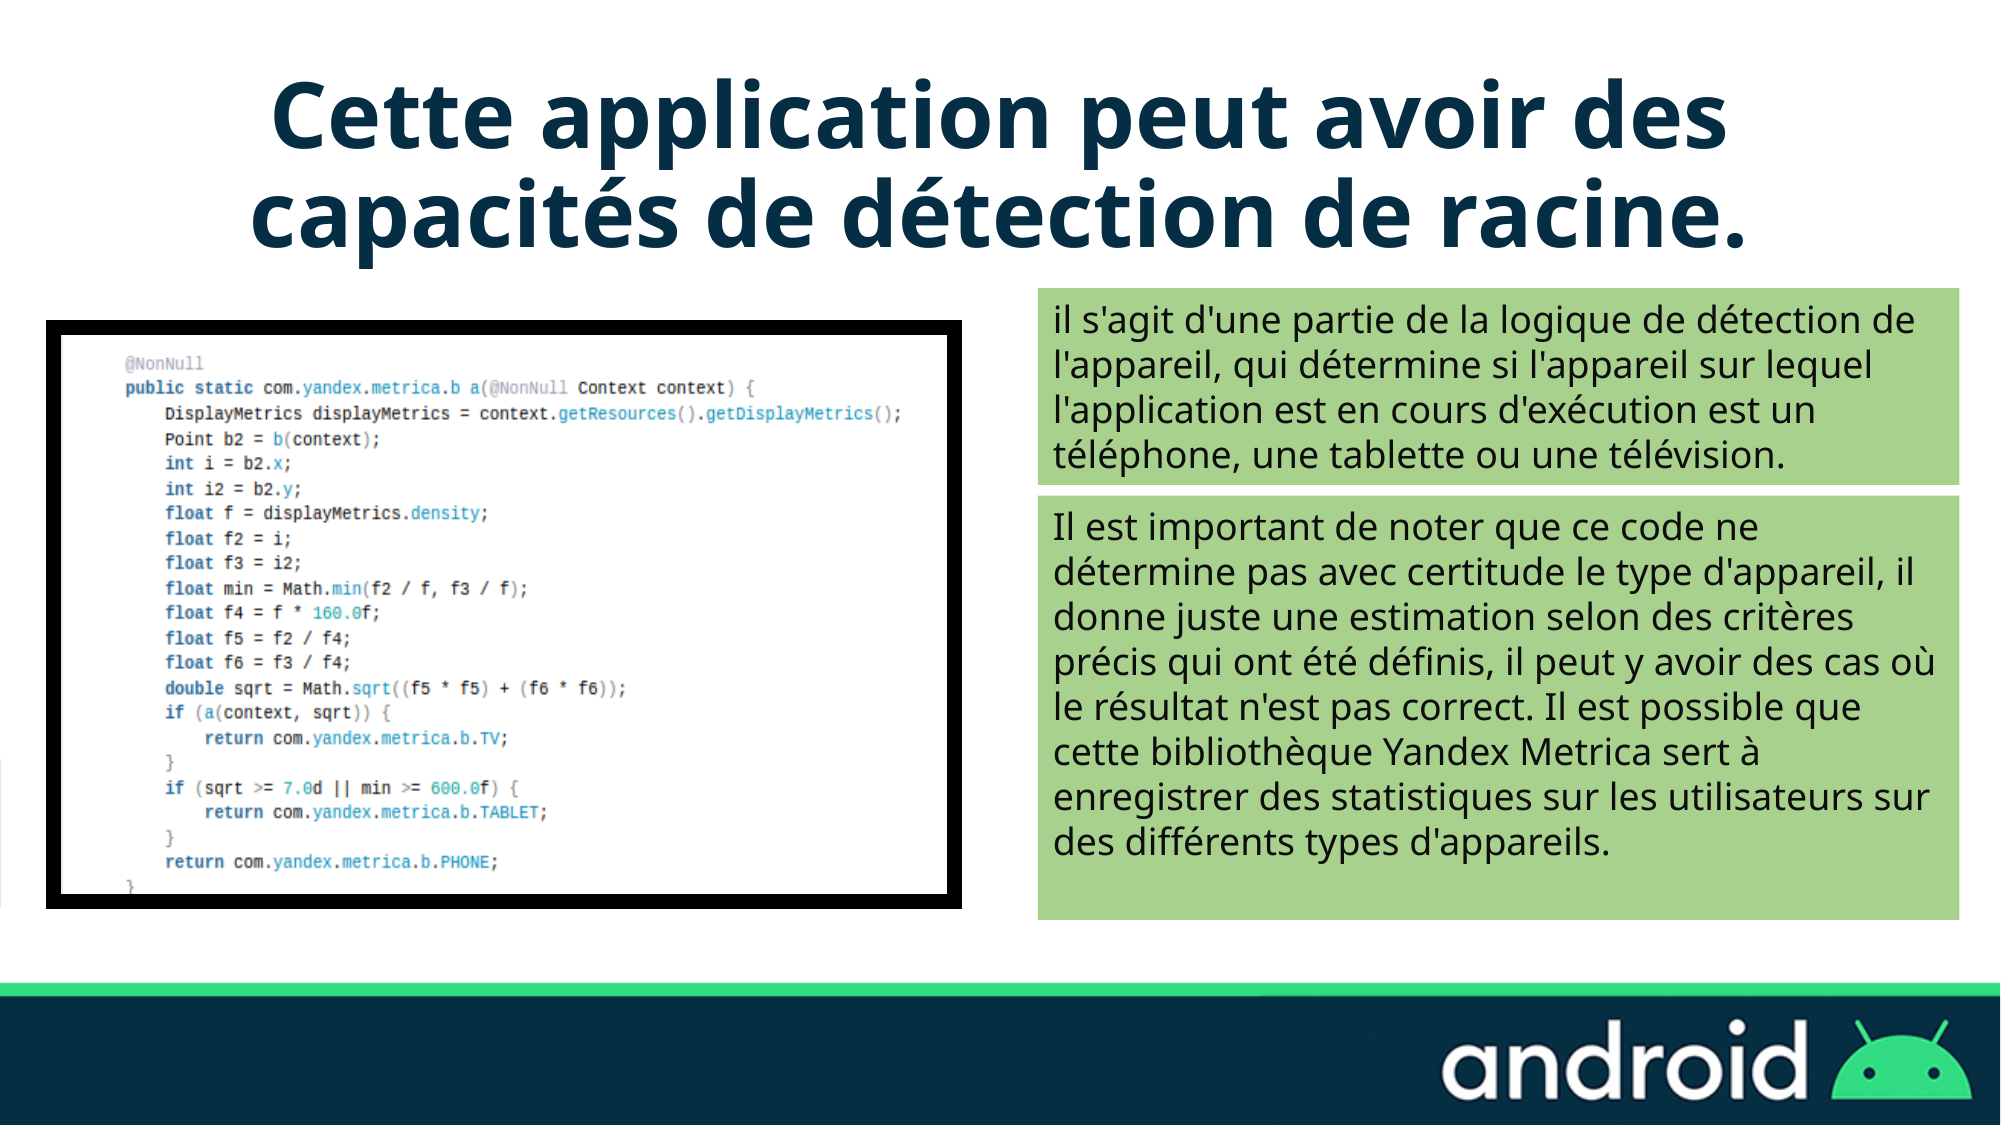

# Cette application peut avoir des capacités de détection de racine.
il s'agit d'une partie de la logique de détection de l'appareil, qui détermine si l'appareil sur lequel l'application est en cours d'exécution est un téléphone, une tablette ou une télévision.
Il est important de noter que ce code ne détermine pas avec certitude le type d'appareil, il donne juste une estimation selon des critères précis qui ont été définis, il peut y avoir des cas où le résultat n'est pas correct. Il est possible que cette bibliothèque Yandex Metrica sert à enregistrer des statistiques sur les utilisateurs sur des différents types d'appareils.